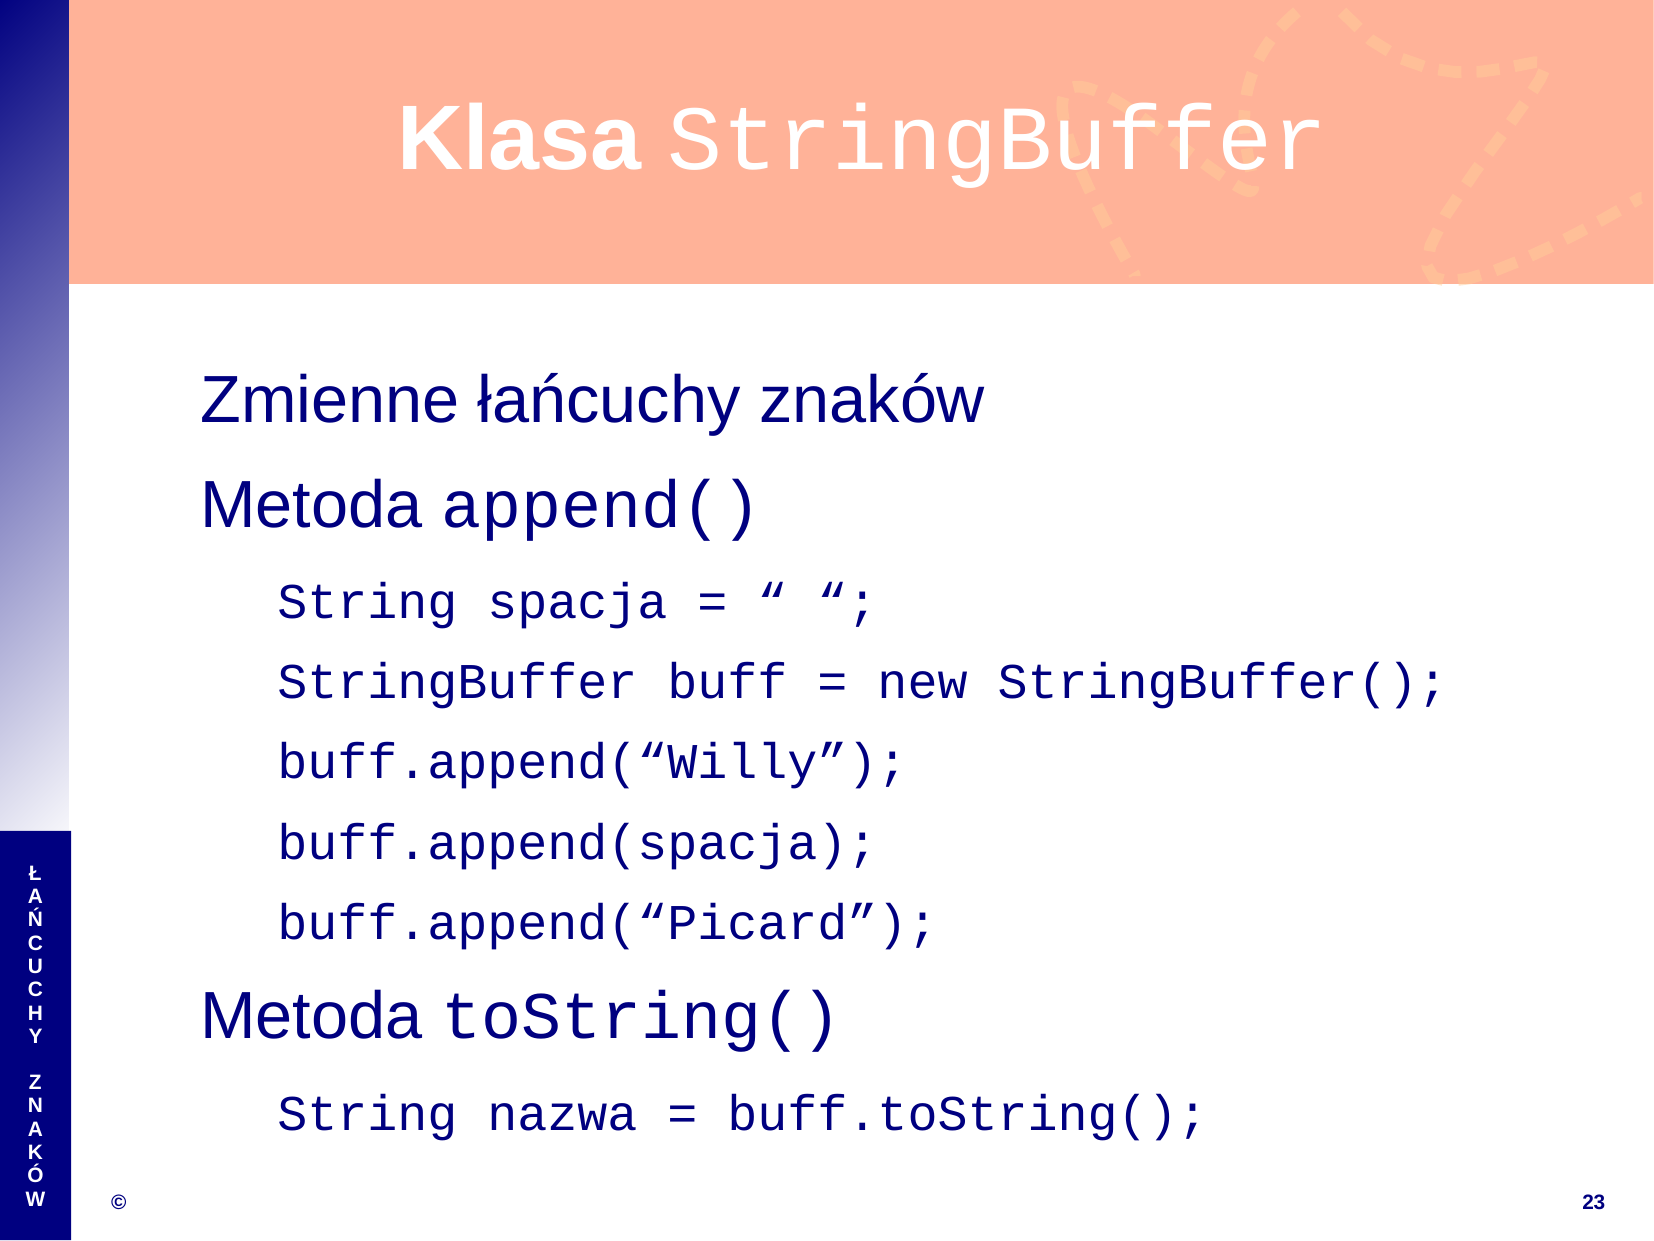

Klasa StringBuffer
# Zmienne łańcuchy znaków
Metoda append()
String spacja = “ “;
StringBuffer buff = new StringBuffer();
buff.append(“Willy”);
buff.append(spacja);
buff.append(“Picard”);
Metoda toString()
String nazwa = buff.toString();
Ł
A
Ń
C
U
C
H
Y
Z
N
A
K
Ó
W